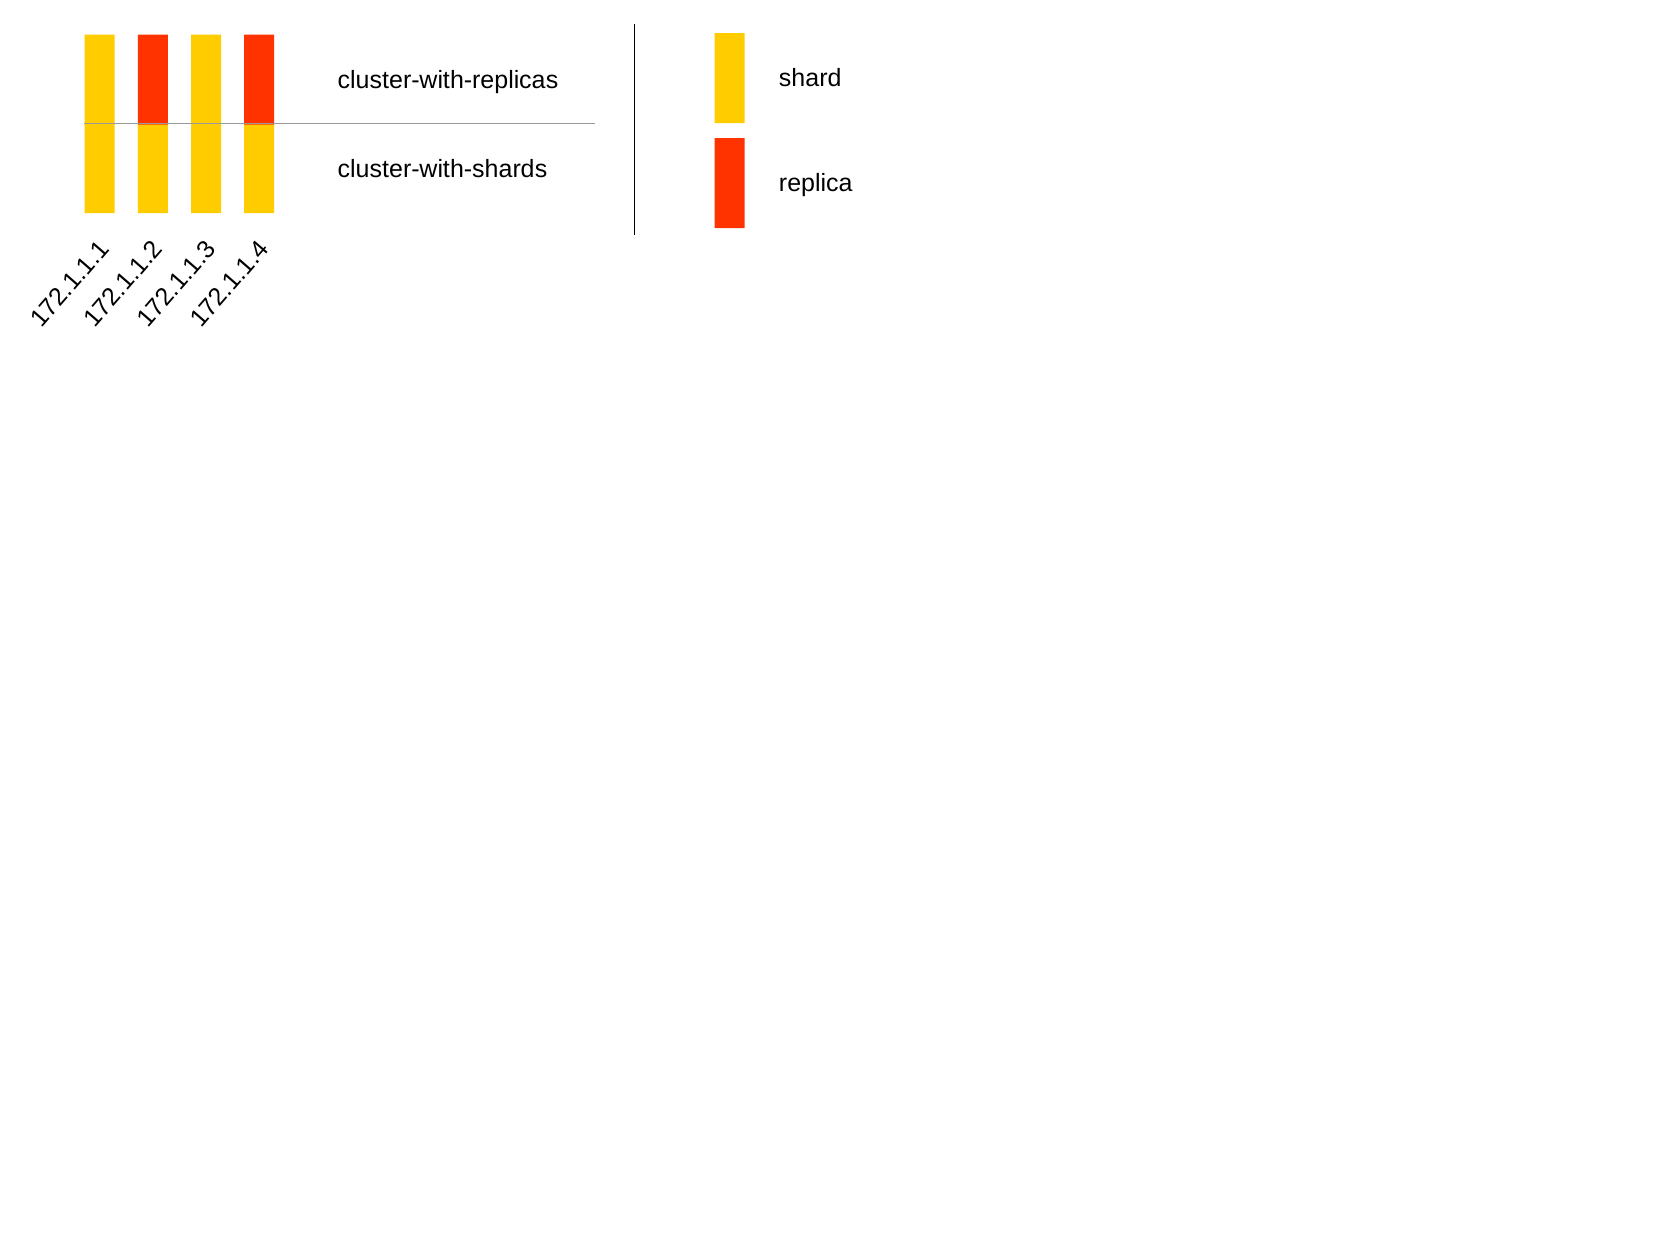

shard
cluster-with-replicas
cluster-with-shards
replica
172.1.1.1
172.1.1.2
172.1.1.3
172.1.1.4